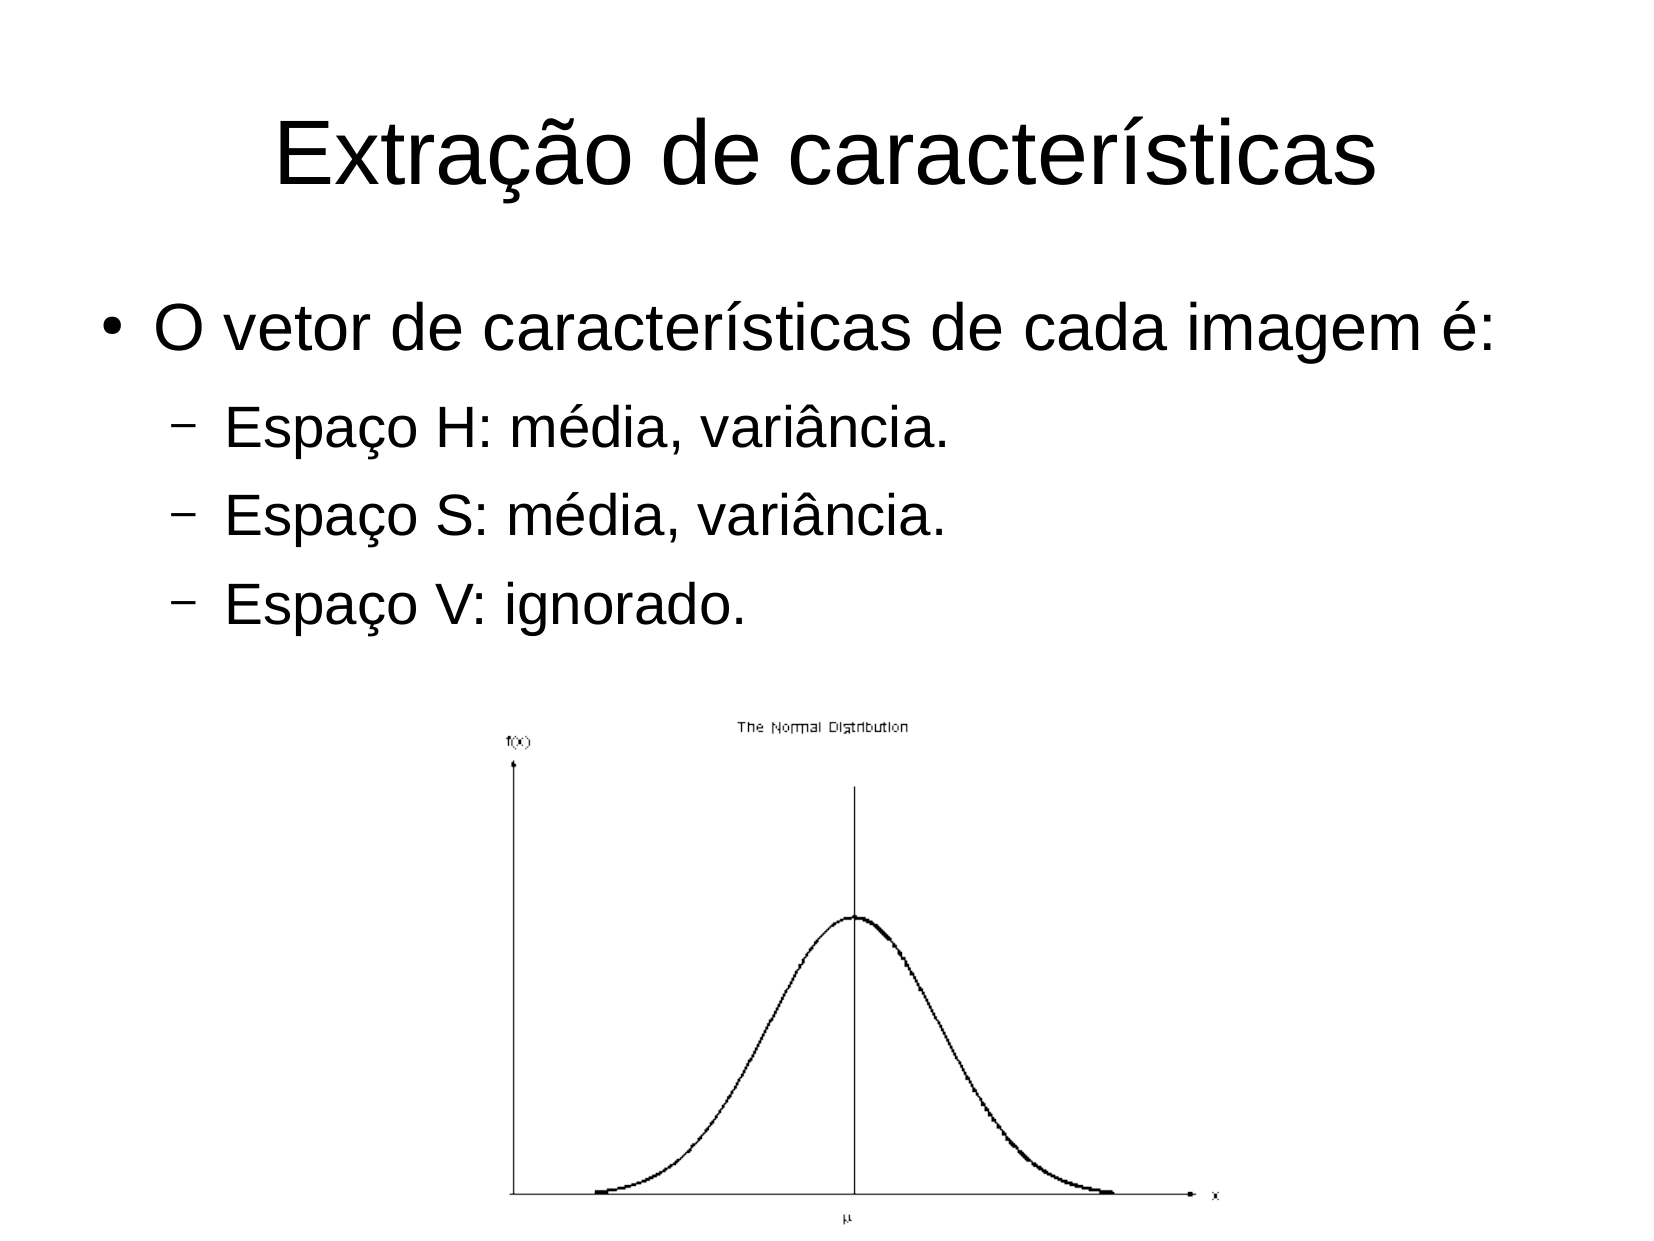

# Extração de características
O vetor de características de cada imagem é:
Espaço H: média, variância.
Espaço S: média, variância.
Espaço V: ignorado.